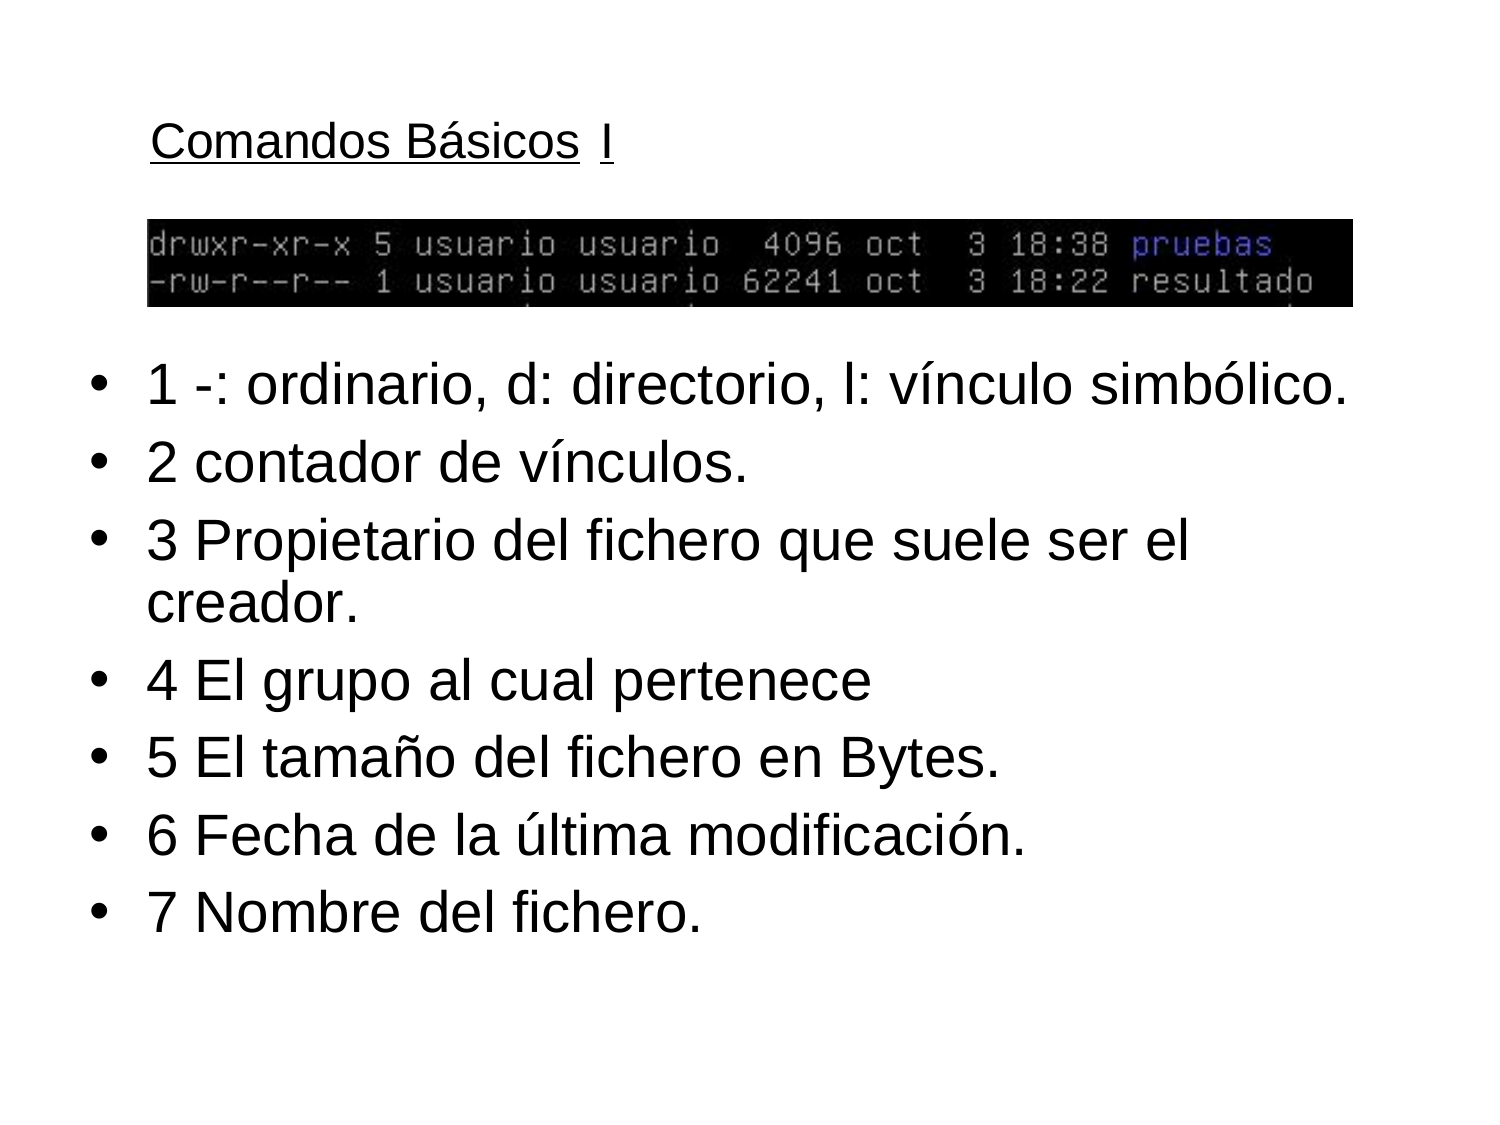

# Comandos Básicos	I
1 -: ordinario, d: directorio, l: vínculo simbólico.
2 contador de vínculos.
3 Propietario del fichero que suele ser el creador.
4 El grupo al cual pertenece
5 El tamaño del fichero en Bytes.
6 Fecha de la última modificación.
7 Nombre del fichero.